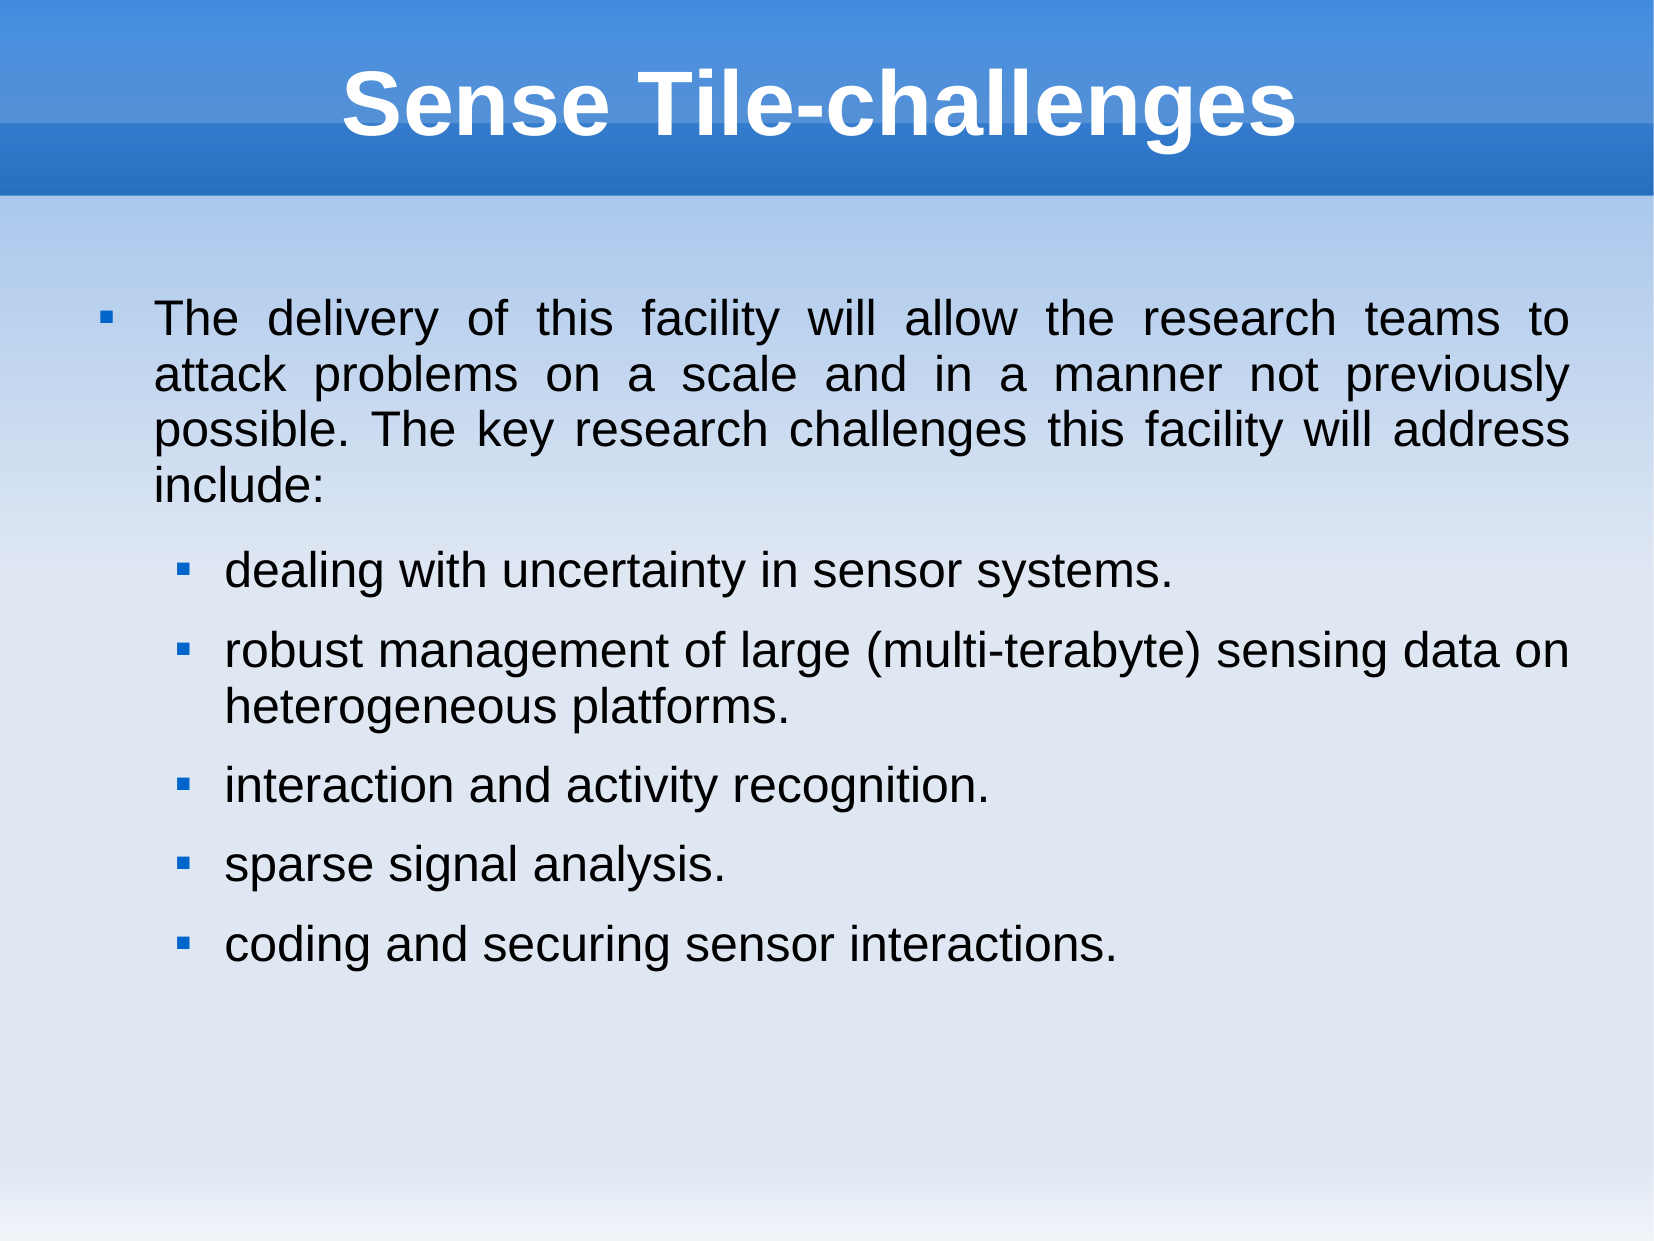

# Sense Tile-challenges
The delivery of this facility will allow the research teams to attack problems on a scale and in a manner not previously possible. The key research challenges this facility will address include:
dealing with uncertainty in sensor systems.
robust management of large (multi-terabyte) sensing data on heterogeneous platforms.
interaction and activity recognition.
sparse signal analysis.
coding and securing sensor interactions.